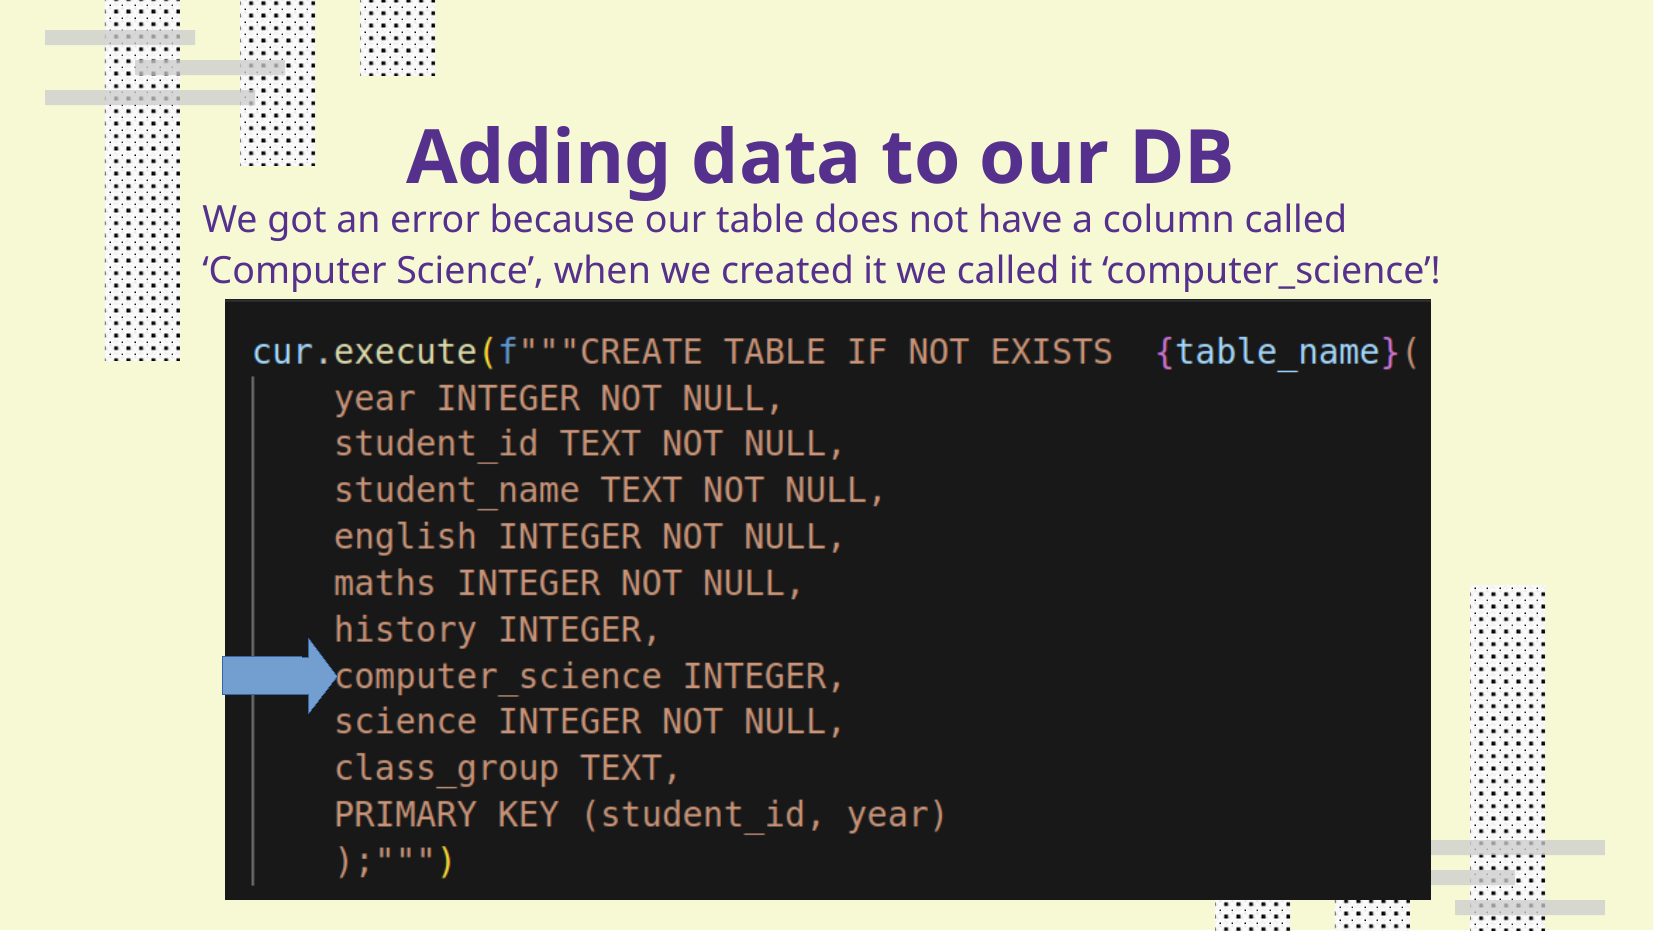

# Adding data to our DB
We got an error because our table does not have a column called ‘Computer Science’, when we created it we called it ‘computer_science’!